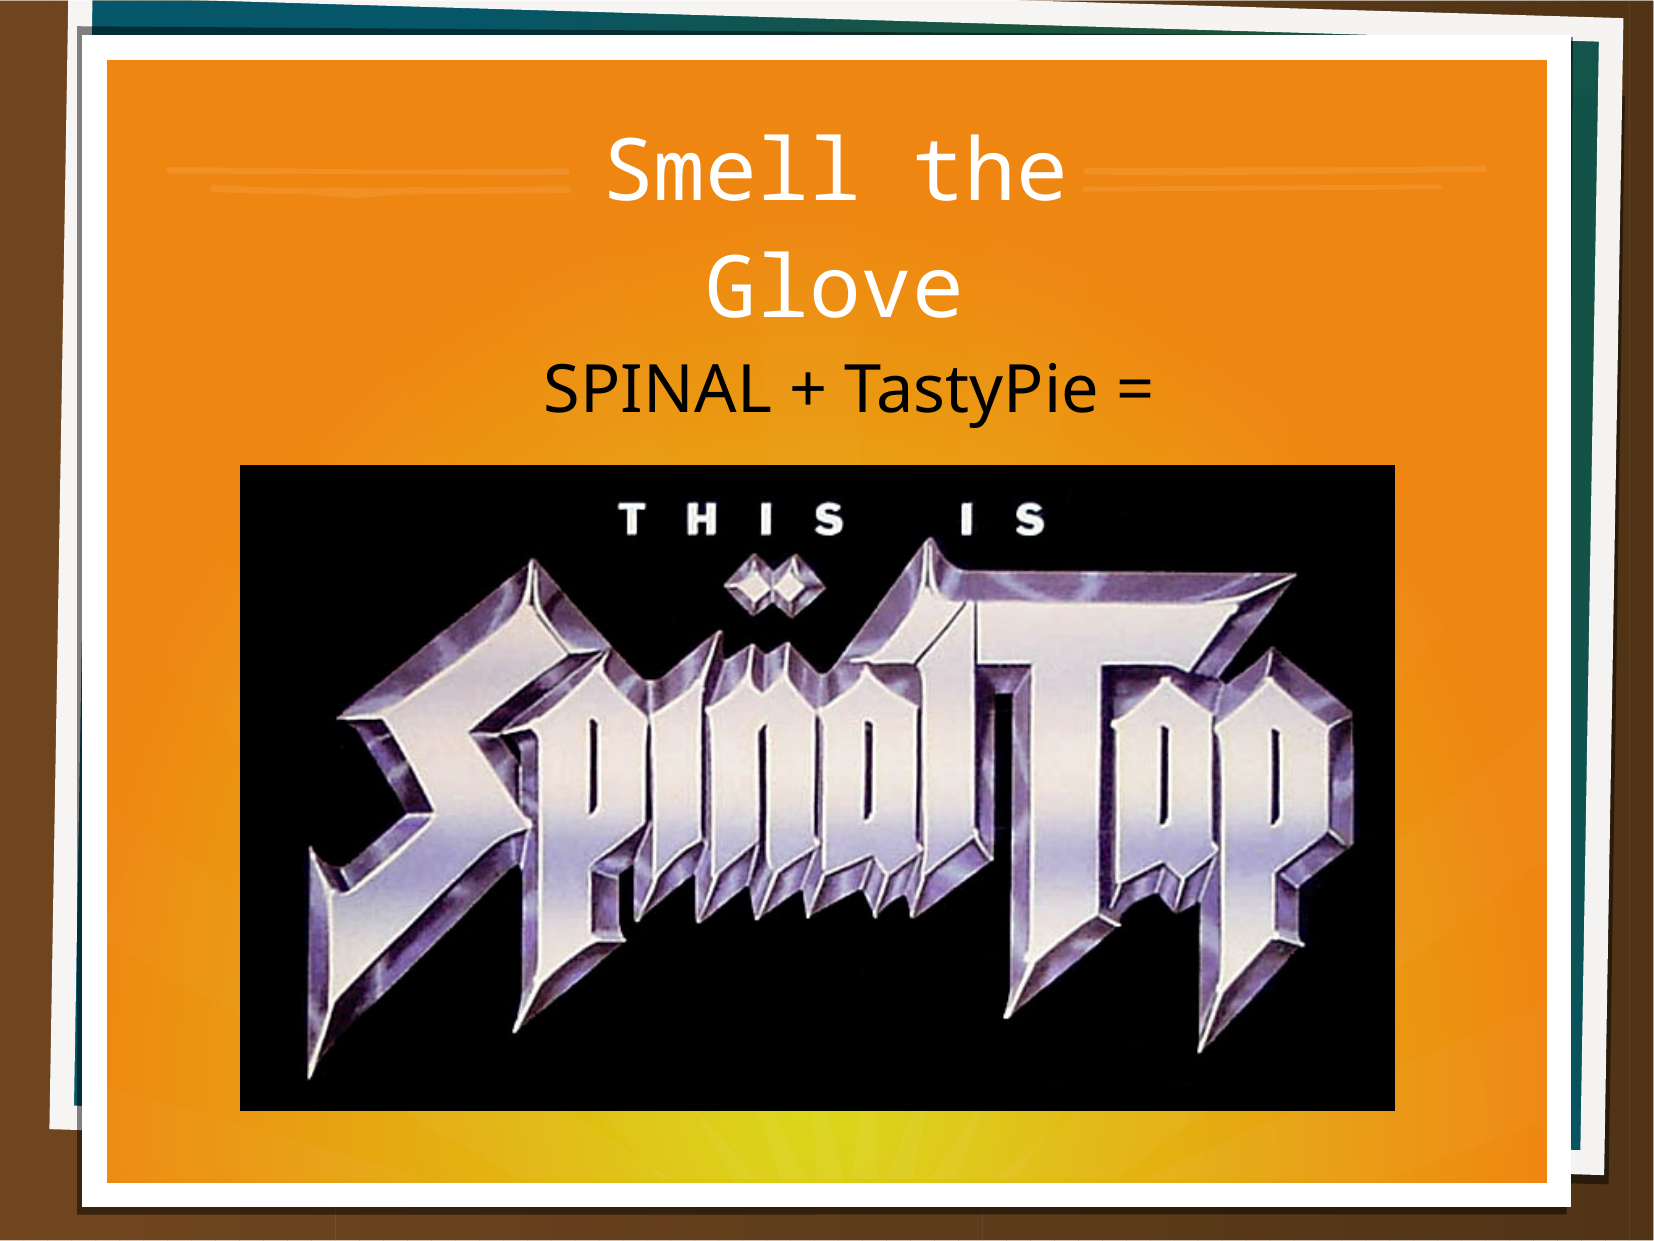

# Smell the Glove
SPINAL + TastyPie =